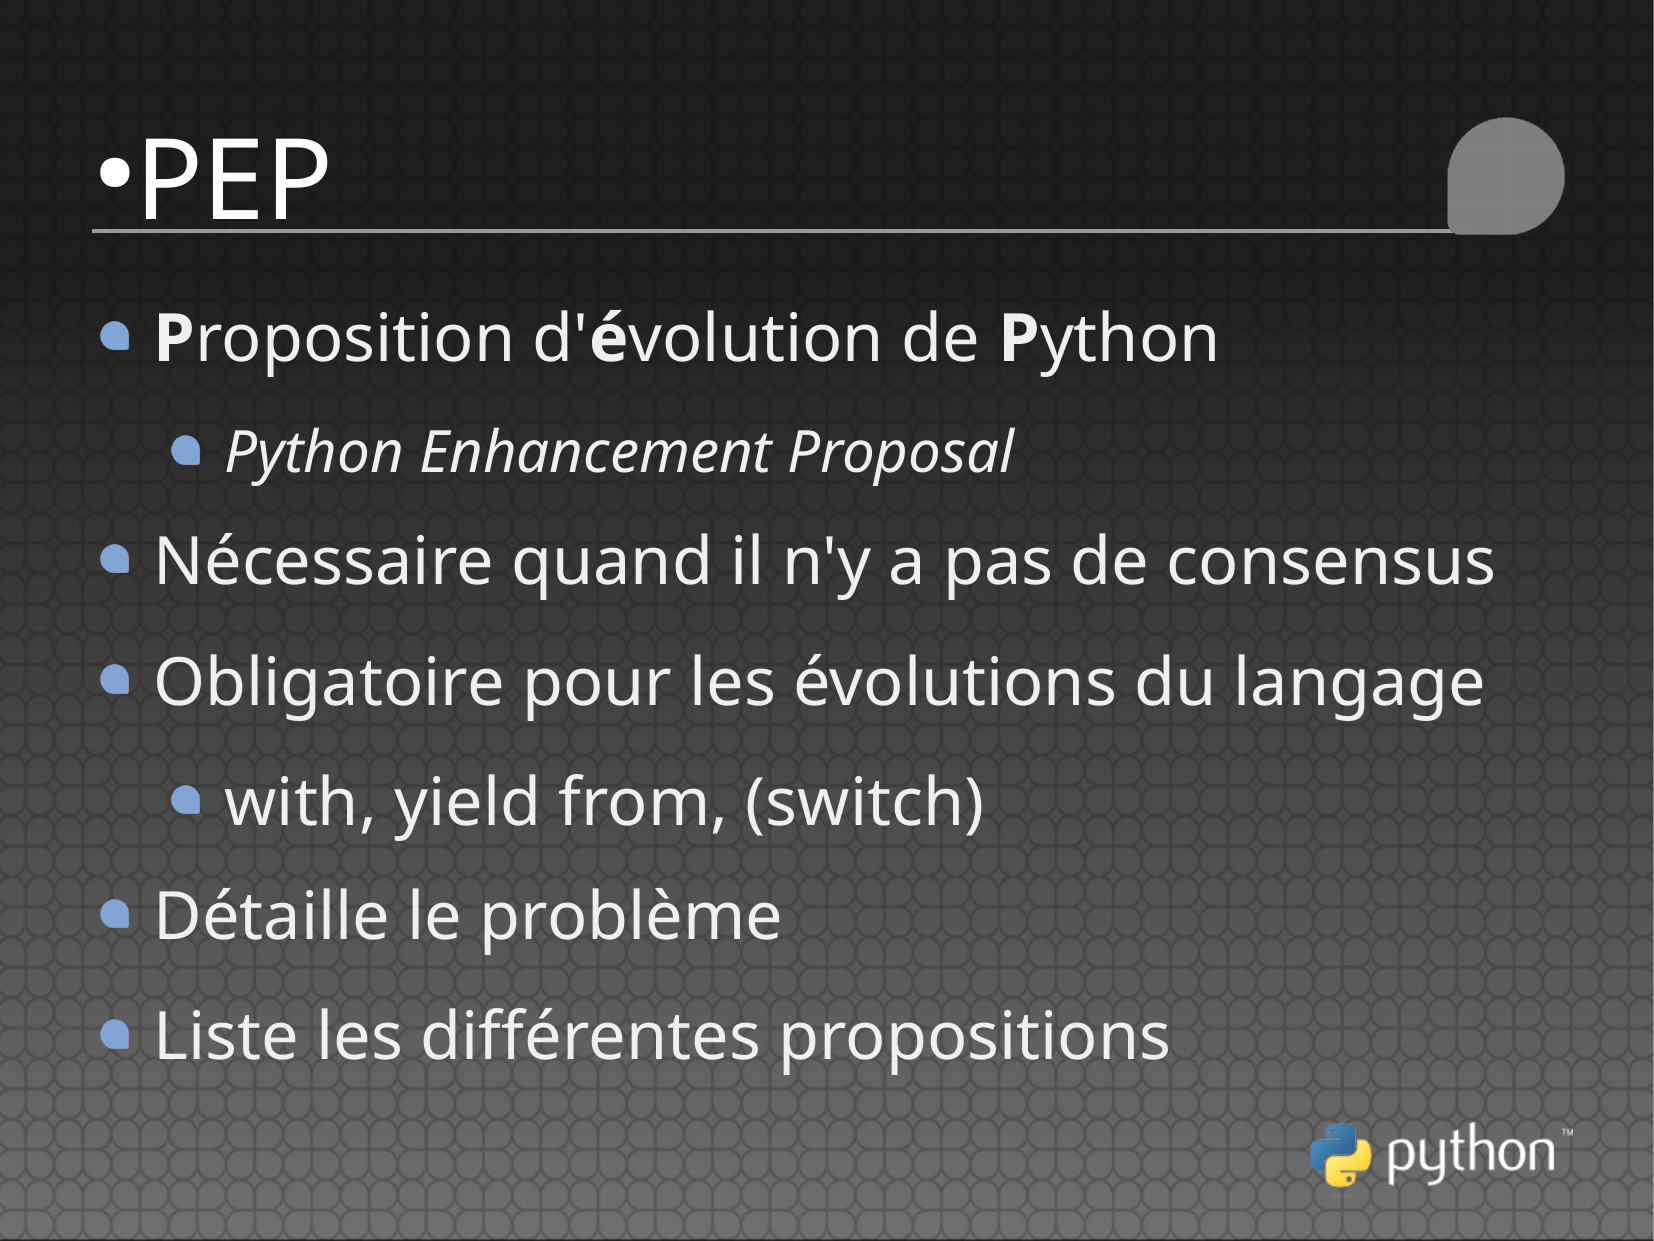

PEP
# Proposition d'évolution de Python
Python Enhancement Proposal
Nécessaire quand il n'y a pas de consensus
Obligatoire pour les évolutions du langage
with, yield from, (switch)
Détaille le problème
Liste les différentes propositions